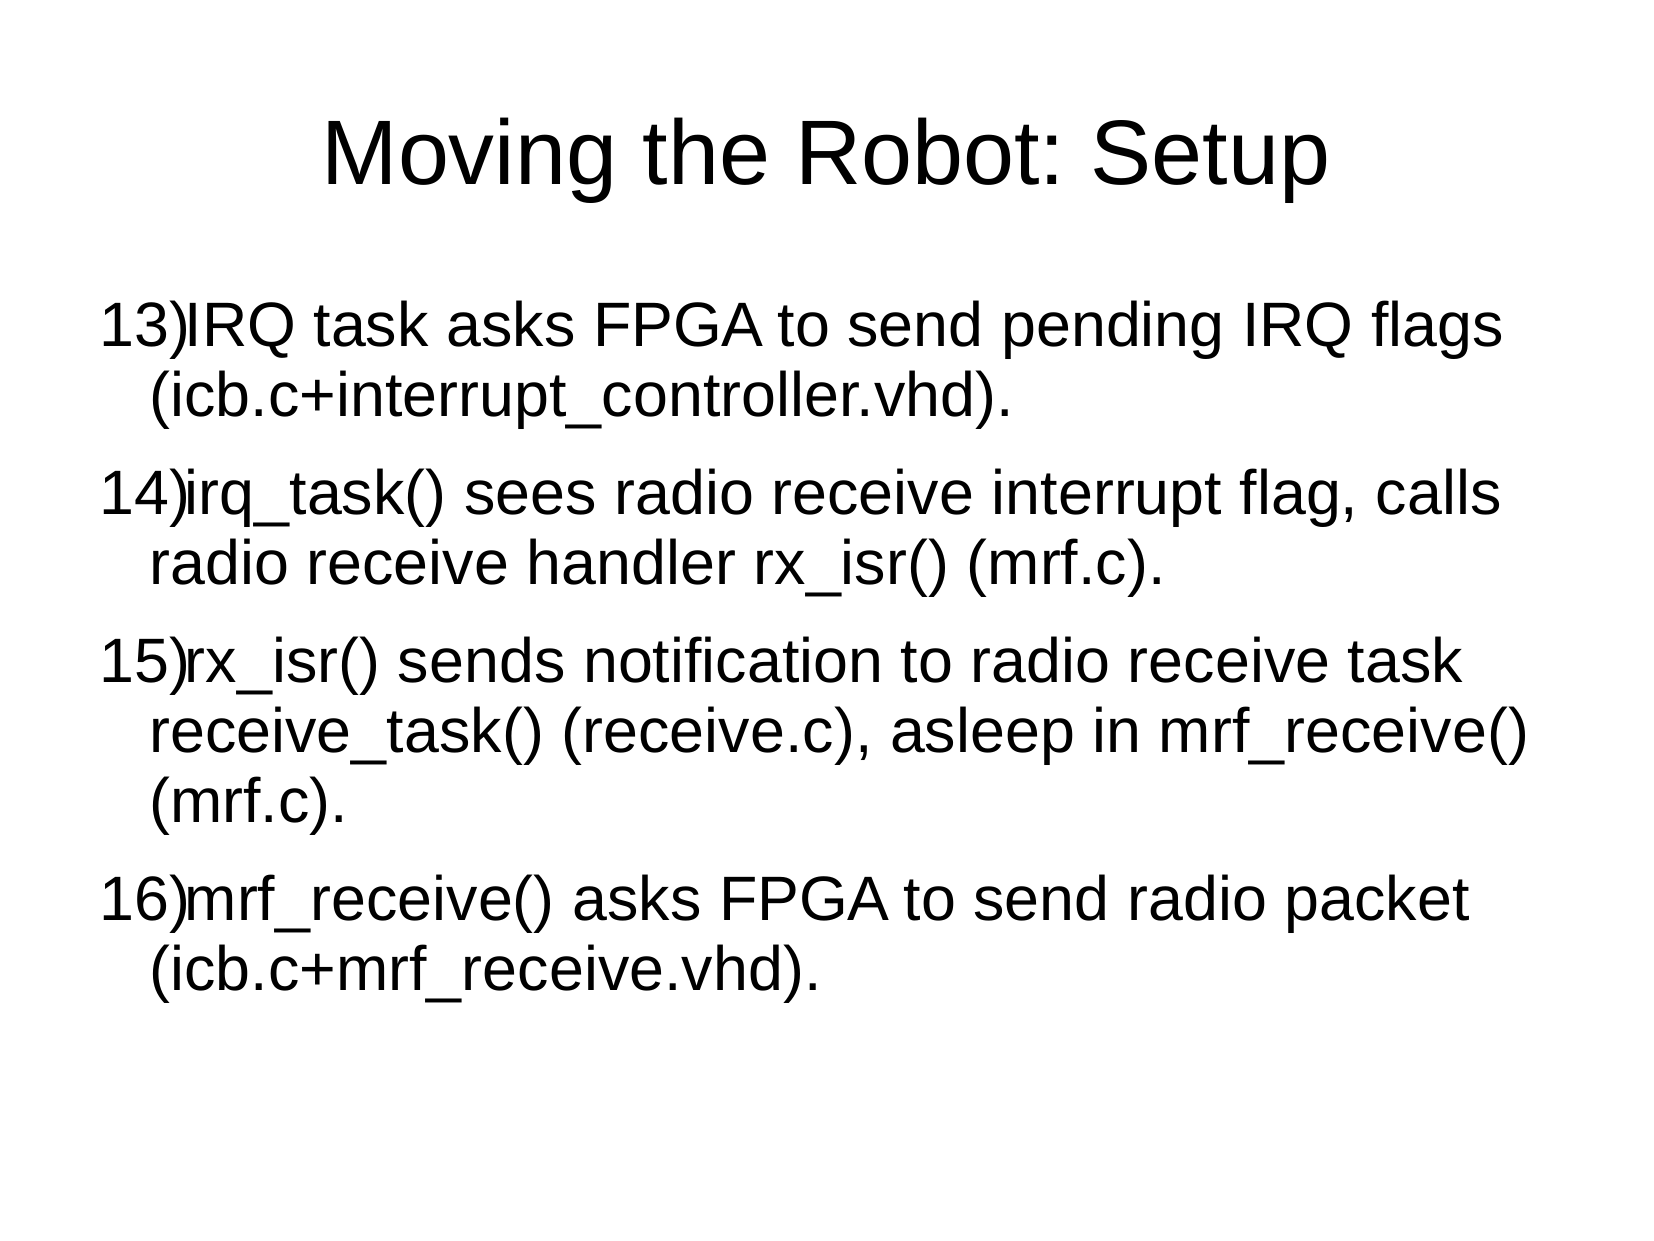

# Moving the Robot: Setup
IRQ task asks FPGA to send pending IRQ flags (icb.c+interrupt_controller.vhd).
irq_task() sees radio receive interrupt flag, calls radio receive handler rx_isr() (mrf.c).
rx_isr() sends notification to radio receive task receive_task() (receive.c), asleep in mrf_receive() (mrf.c).
mrf_receive() asks FPGA to send radio packet (icb.c+mrf_receive.vhd).